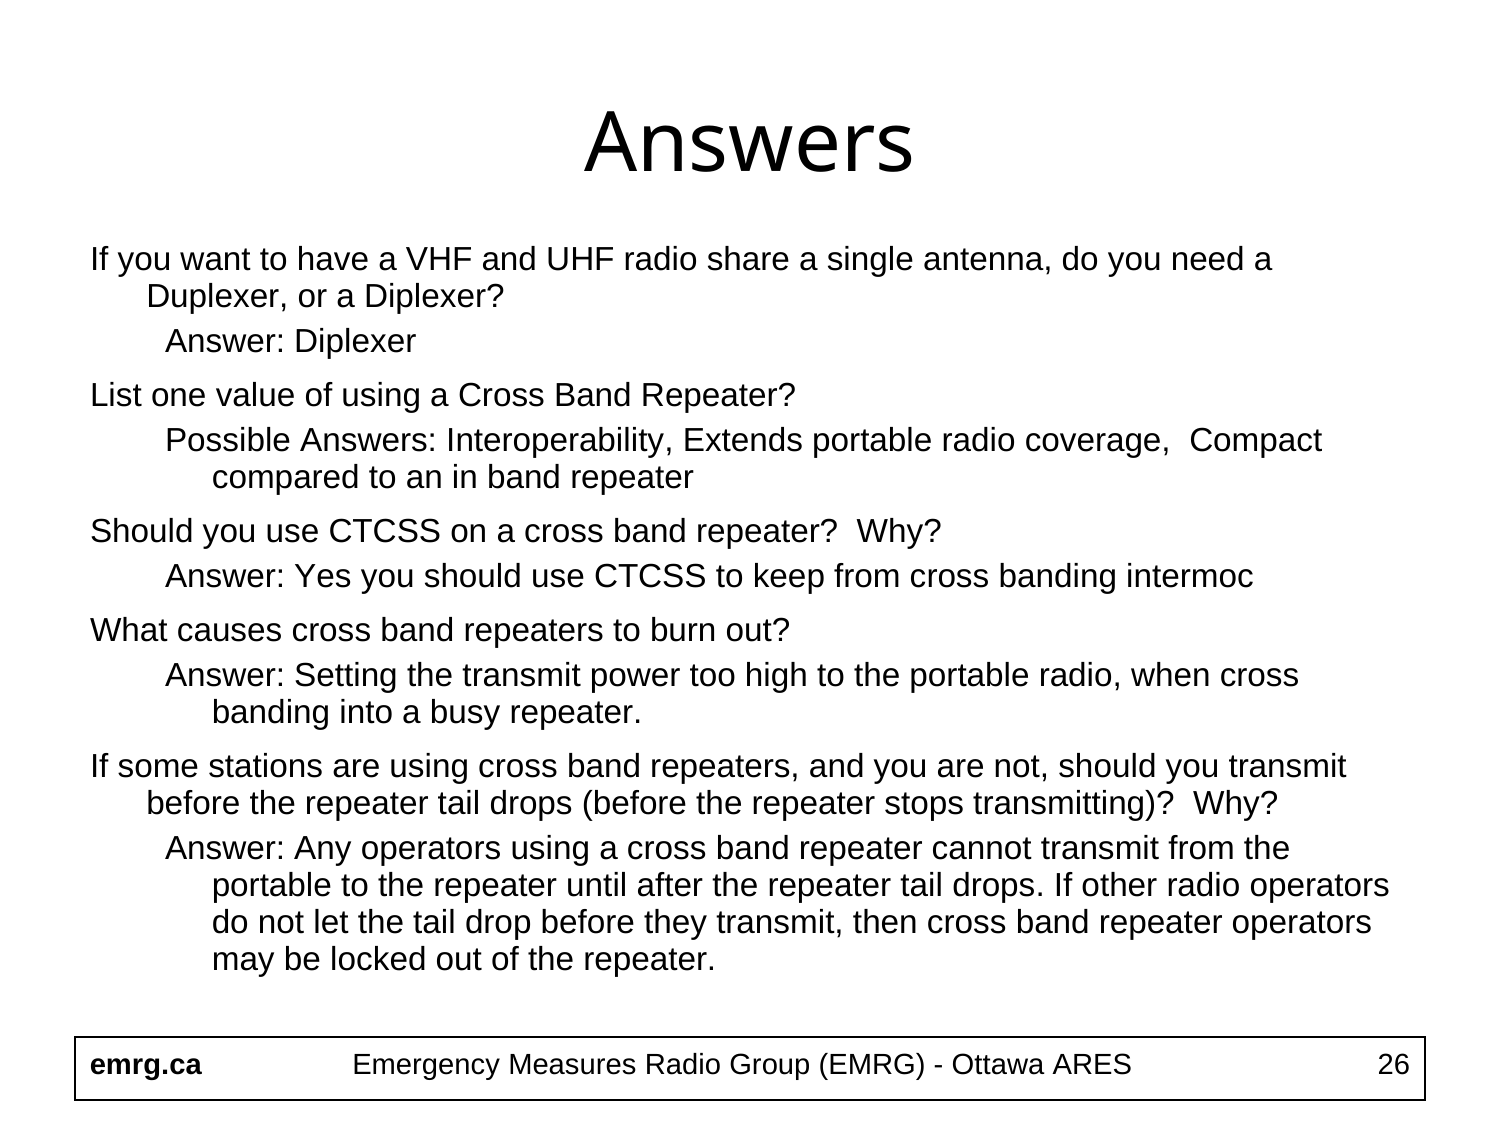

# Answers
If you want to have a VHF and UHF radio share a single antenna, do you need a Duplexer, or a Diplexer?
Answer: Diplexer
List one value of using a Cross Band Repeater?
Possible Answers: Interoperability, Extends portable radio coverage, Compact compared to an in band repeater
Should you use CTCSS on a cross band repeater? Why?
Answer: Yes you should use CTCSS to keep from cross banding intermoc
What causes cross band repeaters to burn out?
Answer: Setting the transmit power too high to the portable radio, when cross banding into a busy repeater.
If some stations are using cross band repeaters, and you are not, should you transmit before the repeater tail drops (before the repeater stops transmitting)? Why?
Answer: Any operators using a cross band repeater cannot transmit from the portable to the repeater until after the repeater tail drops. If other radio operators do not let the tail drop before they transmit, then cross band repeater operators may be locked out of the repeater.
Emergency Measures Radio Group (EMRG) - Ottawa ARES